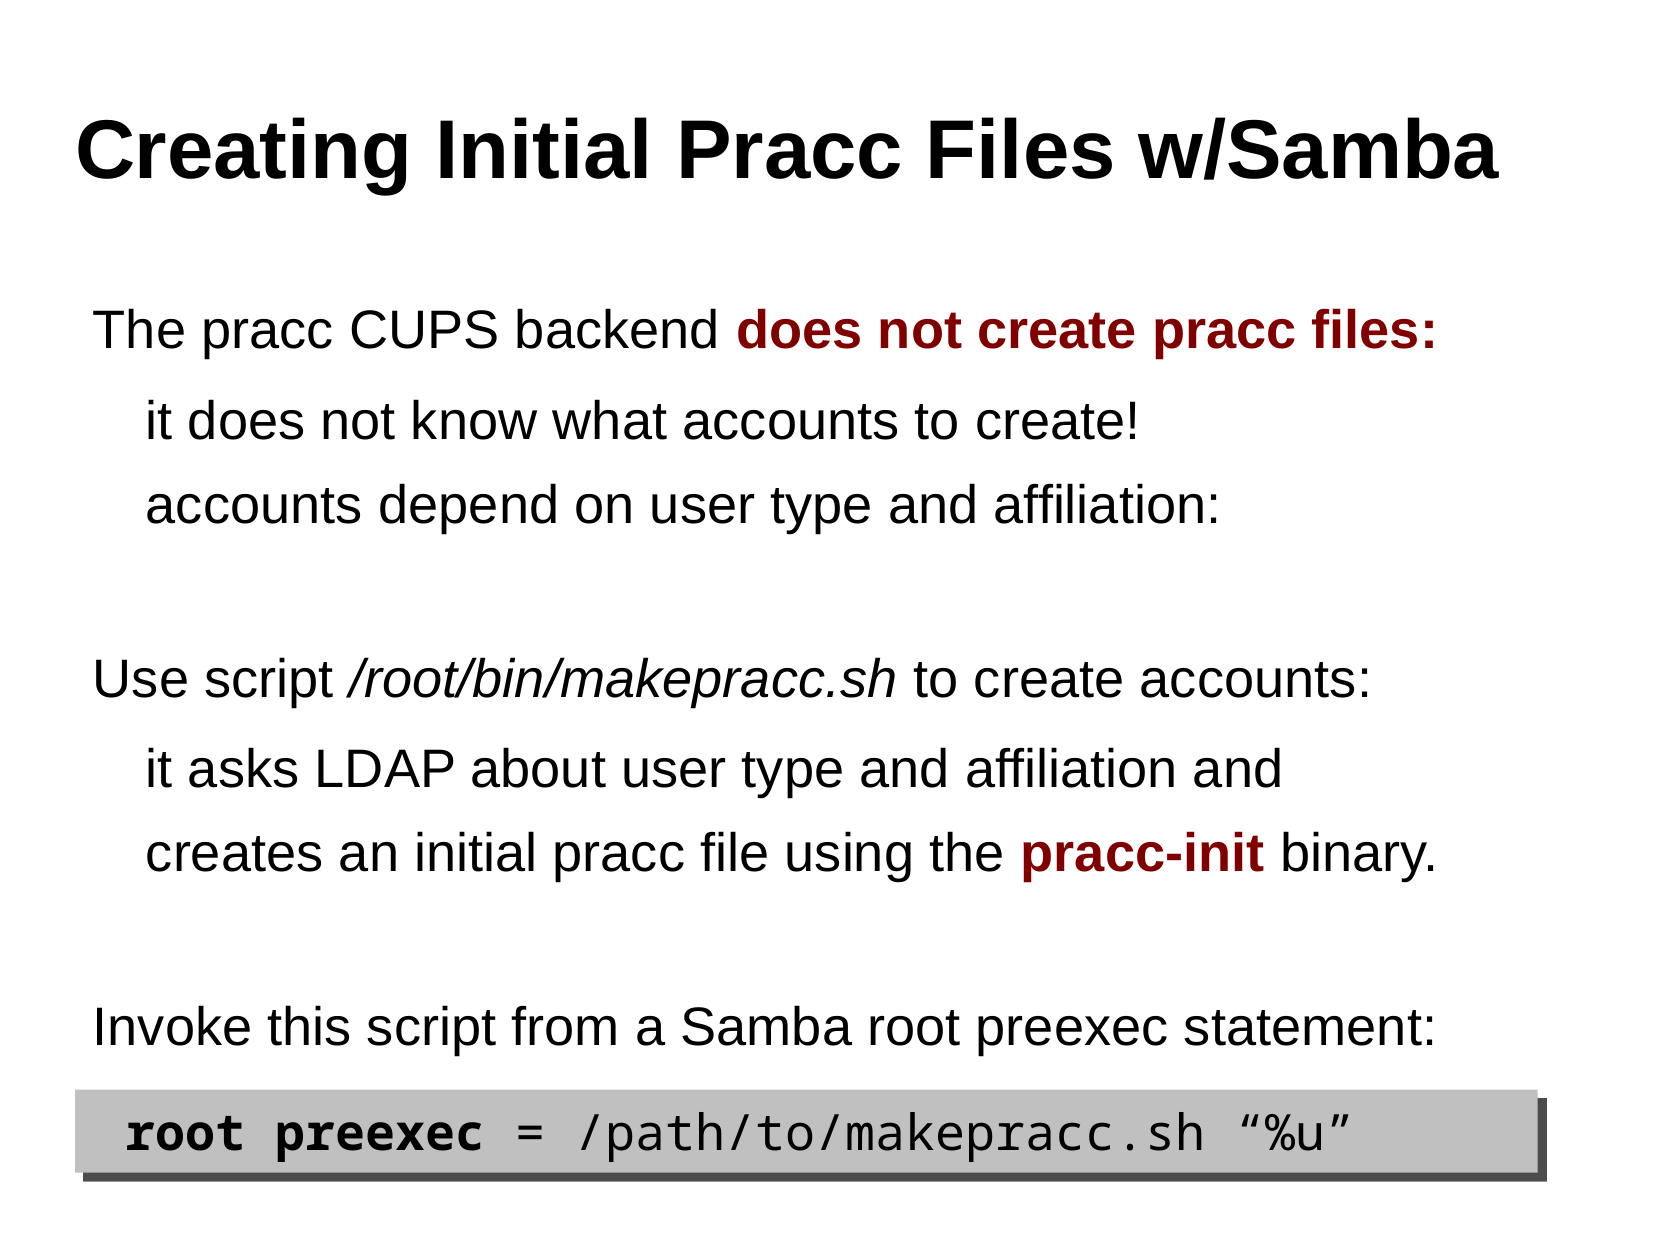

# Creating Initial Pracc Files w/Samba
The pracc CUPS backend does not create pracc files:
it does not know what accounts to create!
accounts depend on user type and affiliation:
Use script /root/bin/makepracc.sh to create accounts:
it asks LDAP about user type and affiliation and
creates an initial pracc file using the pracc-init binary.
Invoke this script from a Samba root preexec statement:
root preexec = /path/to/makepracc.sh “%u”